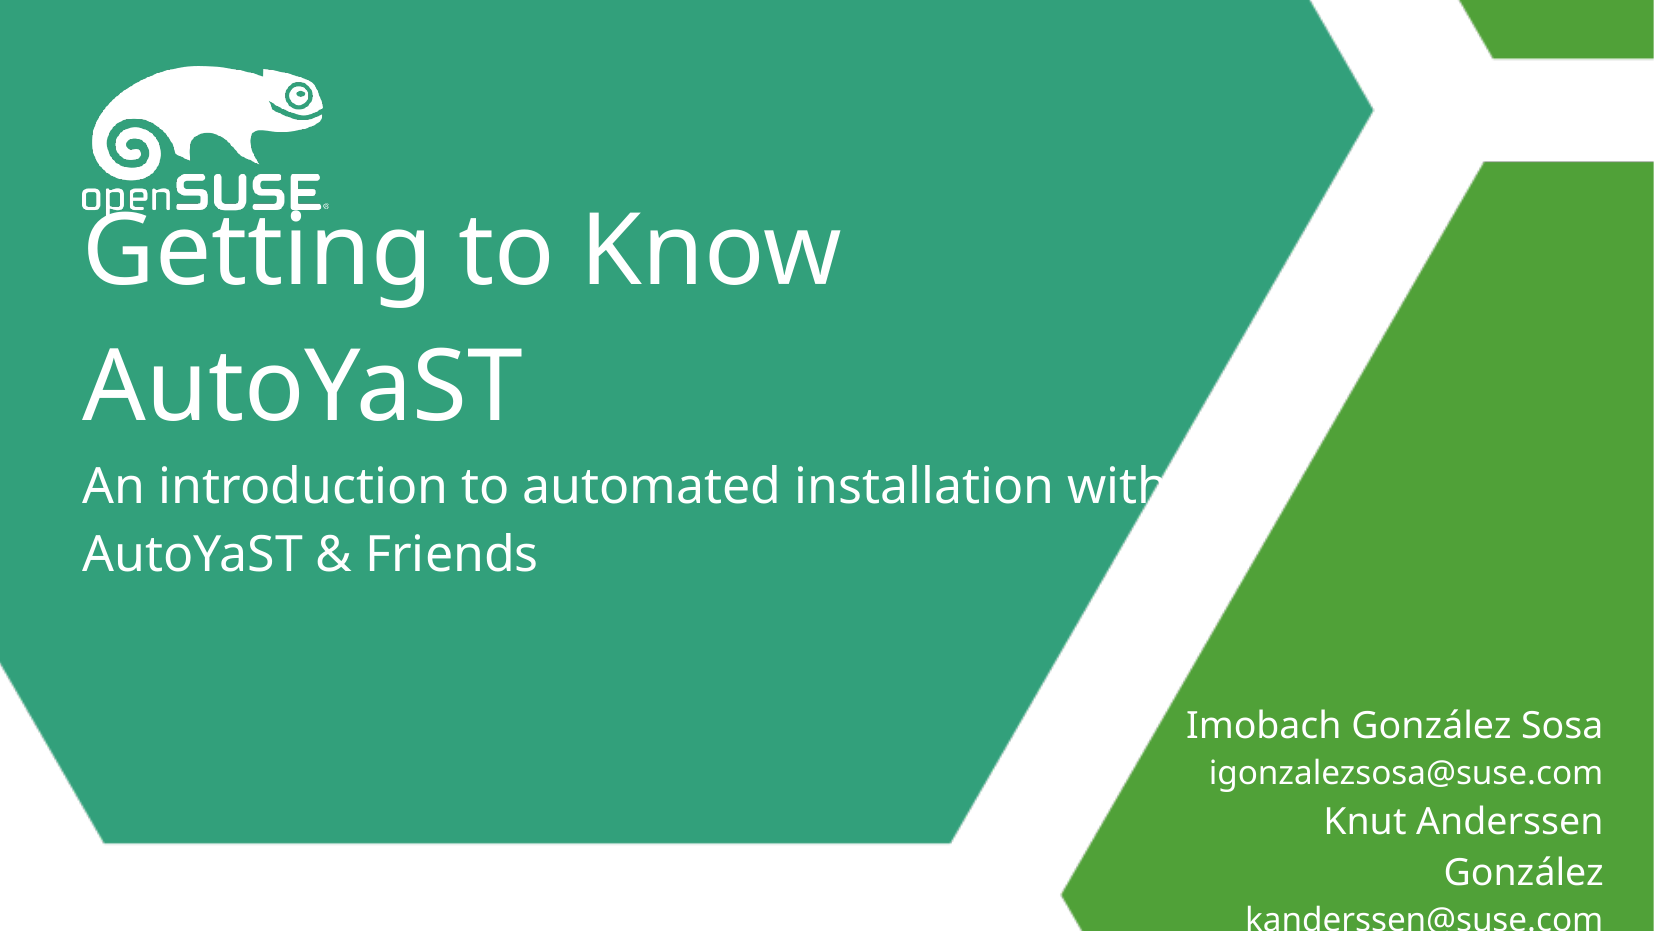

Getting to Know AutoYaST
An introduction to automated installation with AutoYaST & Friends
# Imobach González Sosa
igonzalezsosa@suse.com
Knut Anderssen González
kanderssen@suse.com